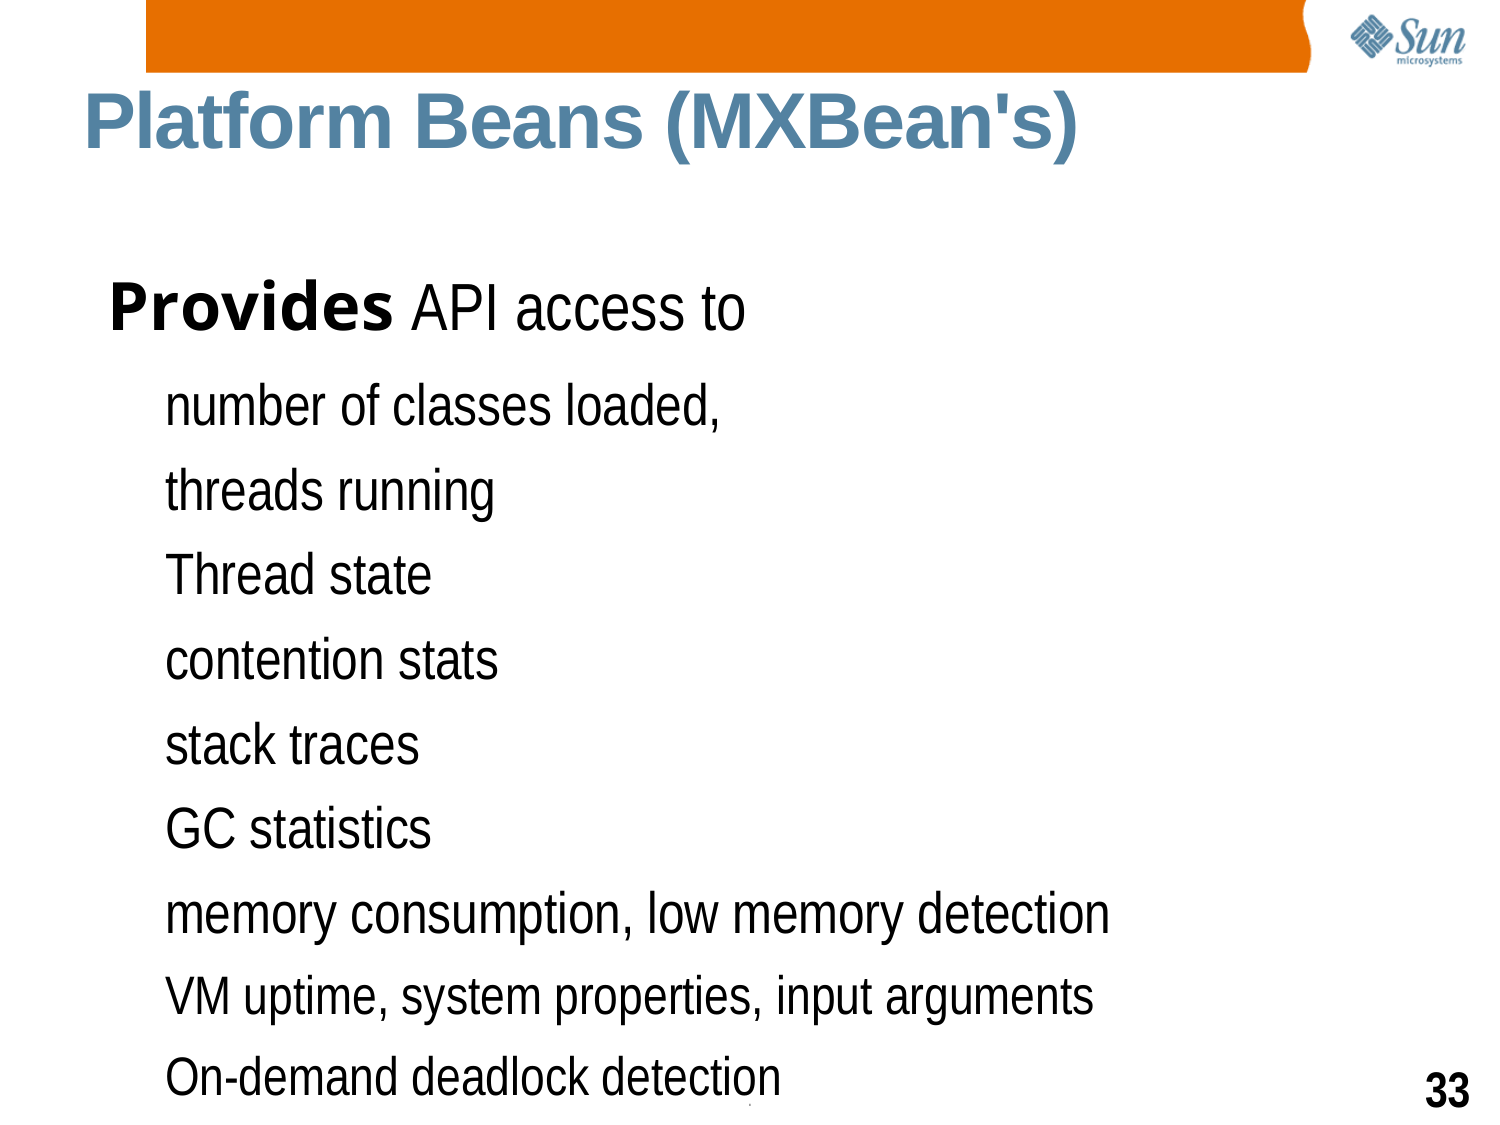

# Platform Beans (MXBean's)
Provides API access to
number of classes loaded,
threads running
Thread state
contention stats
stack traces
GC statistics
memory consumption, low memory detection
VM uptime, system properties, input arguments
On-demand deadlock detection